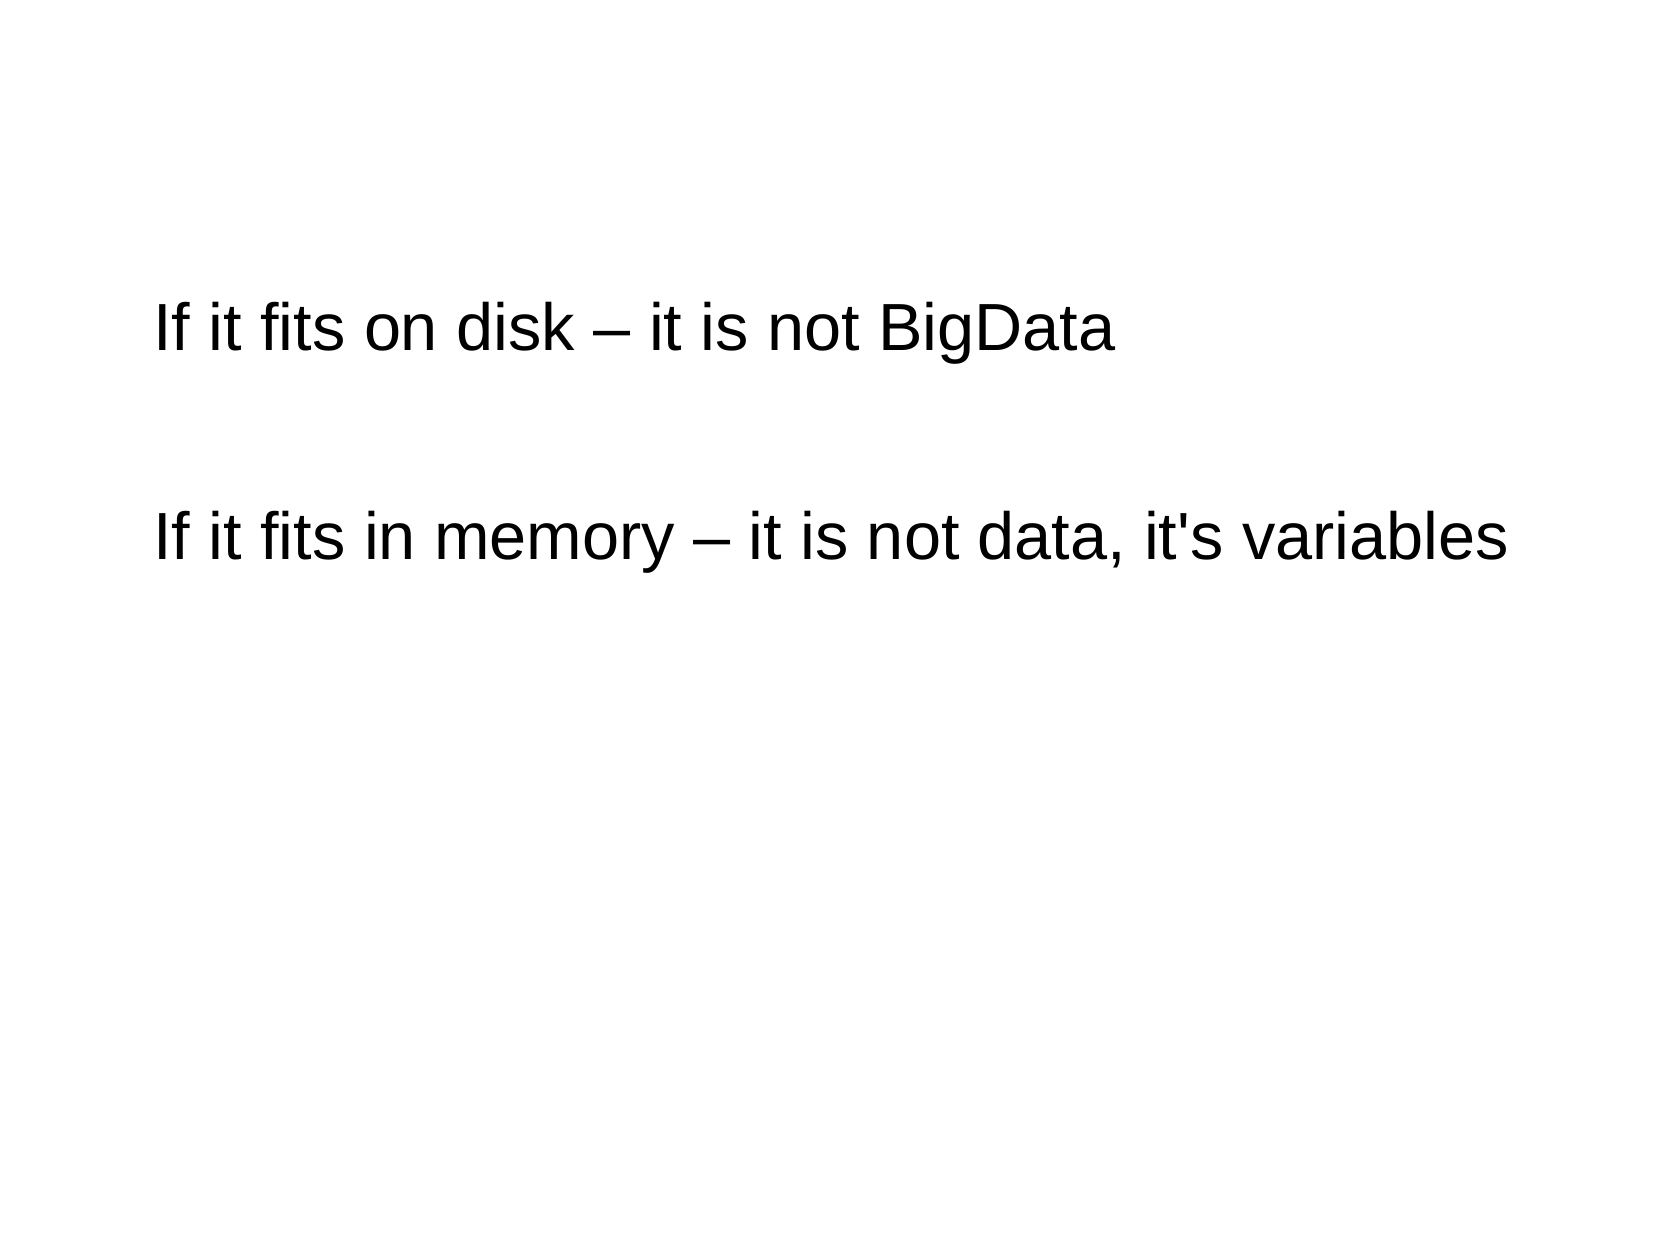

#
If it fits on disk – it is not BigData
If it fits in memory – it is not data, it's variables